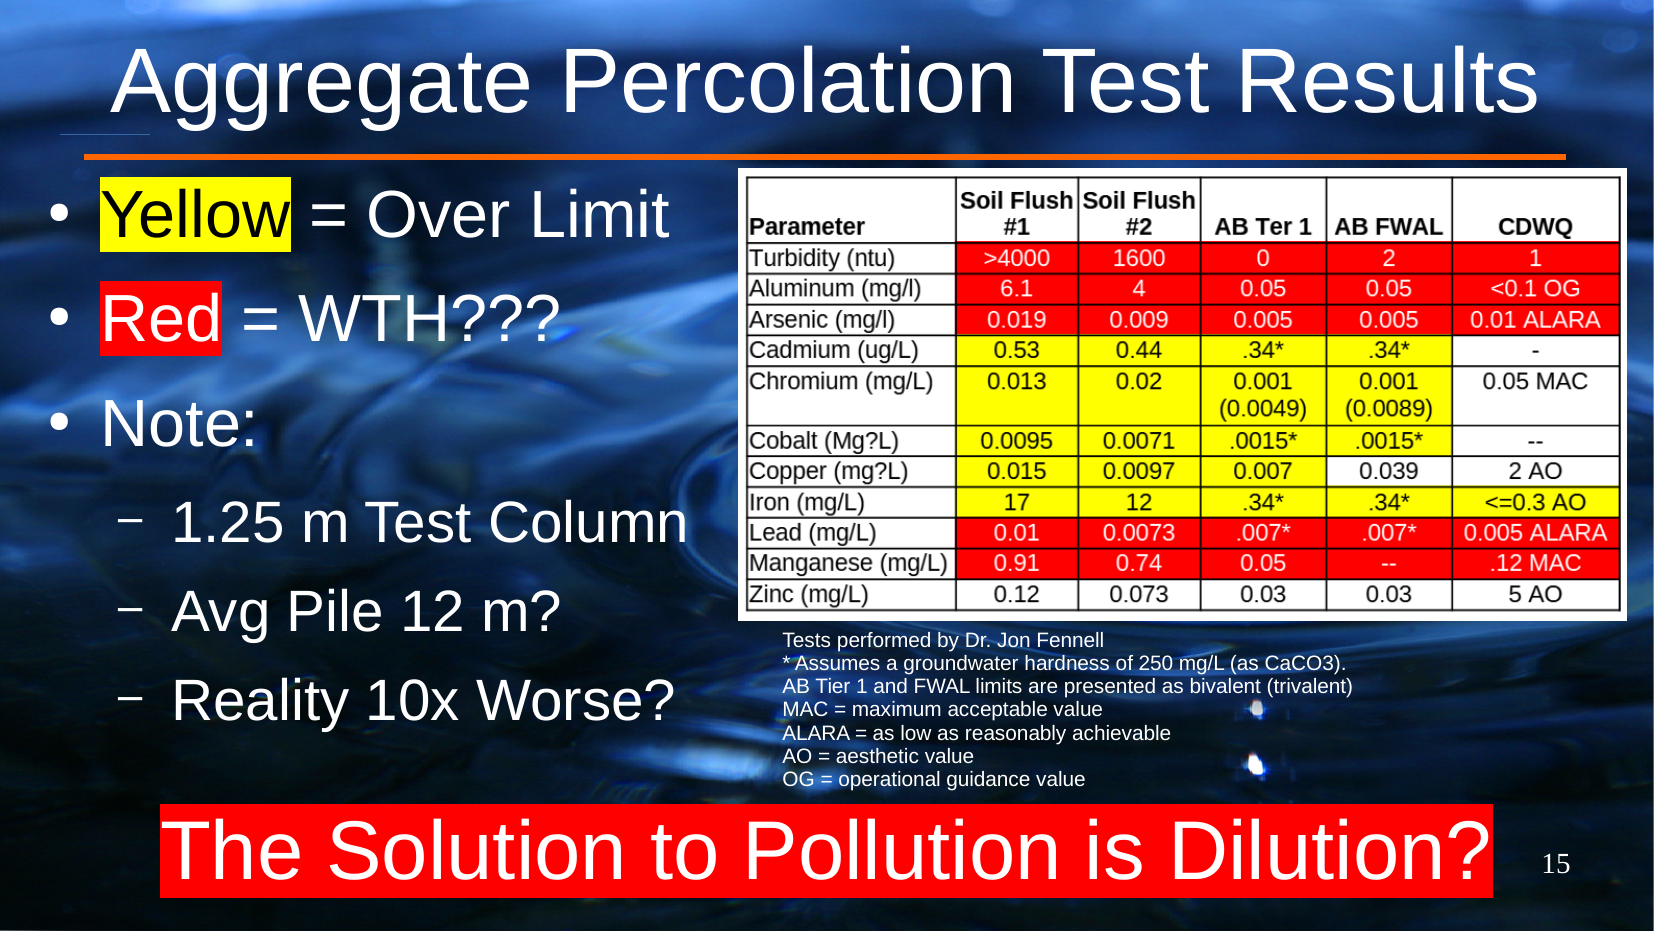

# Aggregate Percolation Test Results
Yellow = Over Limit
Red = WTH???
Note:
1.25 m Test Column
Avg Pile 12 m?
Reality 10x Worse?
Tests performed by Dr. Jon Fennell
* Assumes a groundwater hardness of 250 mg/L (as CaCO3).
AB Tier 1 and FWAL limits are presented as bivalent (trivalent)
MAC = maximum acceptable value
ALARA = as low as reasonably achievable
AO = aesthetic value
OG = operational guidance value
The Solution to Pollution is Dilution?
Aggregate Mines are MINES!
15